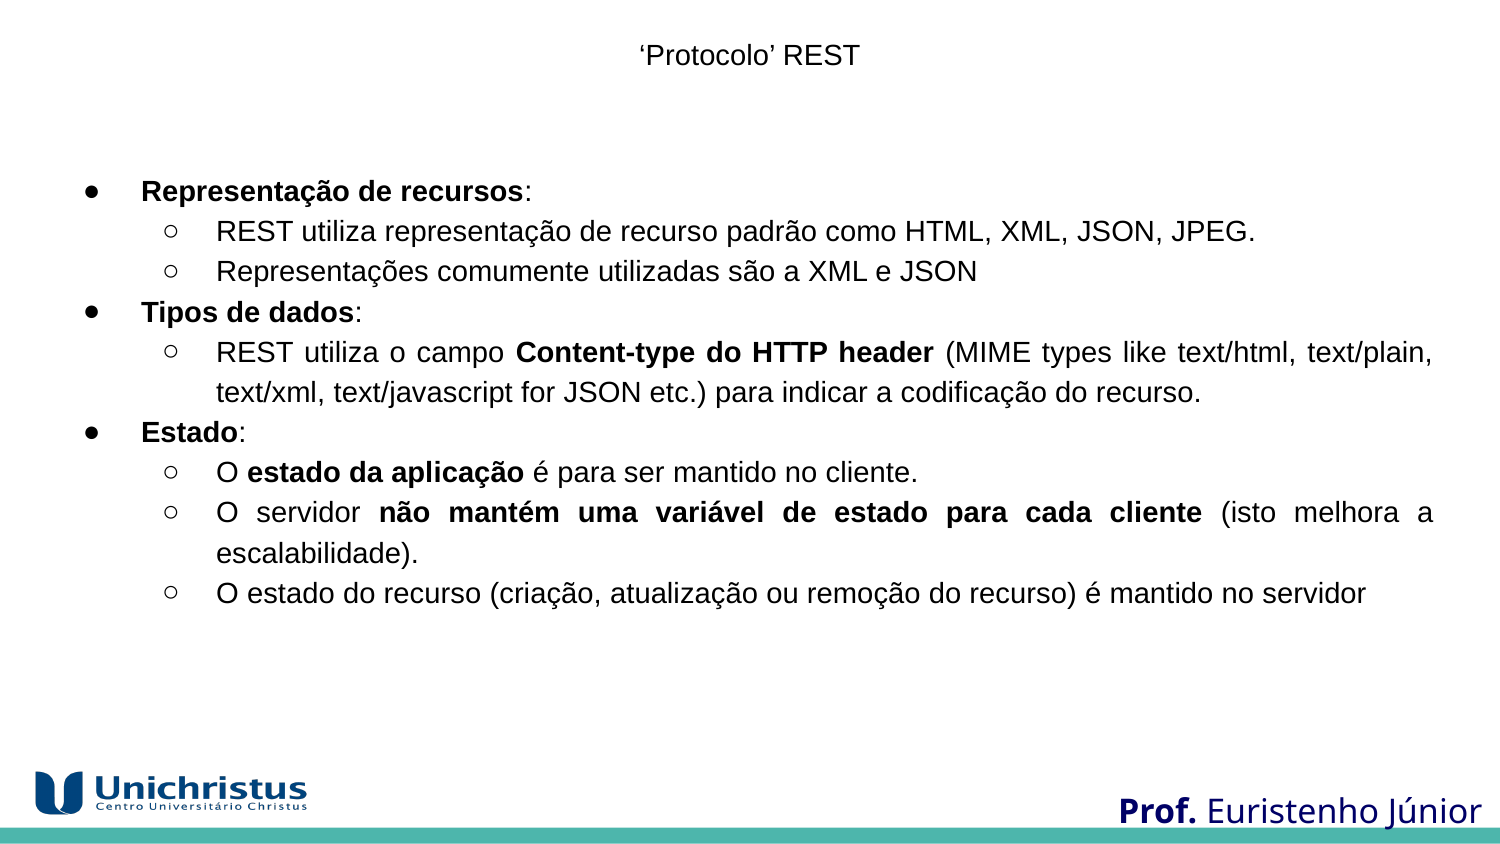

‘Protocolo’ REST
# Representação de recursos:
REST utiliza representação de recurso padrão como HTML, XML, JSON, JPEG.
Representações comumente utilizadas são a XML e JSON
Tipos de dados:
REST utiliza o campo Content-type do HTTP header (MIME types like text/html, text/plain, text/xml, text/javascript for JSON etc.) para indicar a codificação do recurso.
Estado:
O estado da aplicação é para ser mantido no cliente.
O servidor não mantém uma variável de estado para cada cliente (isto melhora a escalabilidade).
O estado do recurso (criação, atualização ou remoção do recurso) é mantido no servidor
Prof. Euristenho Júnior